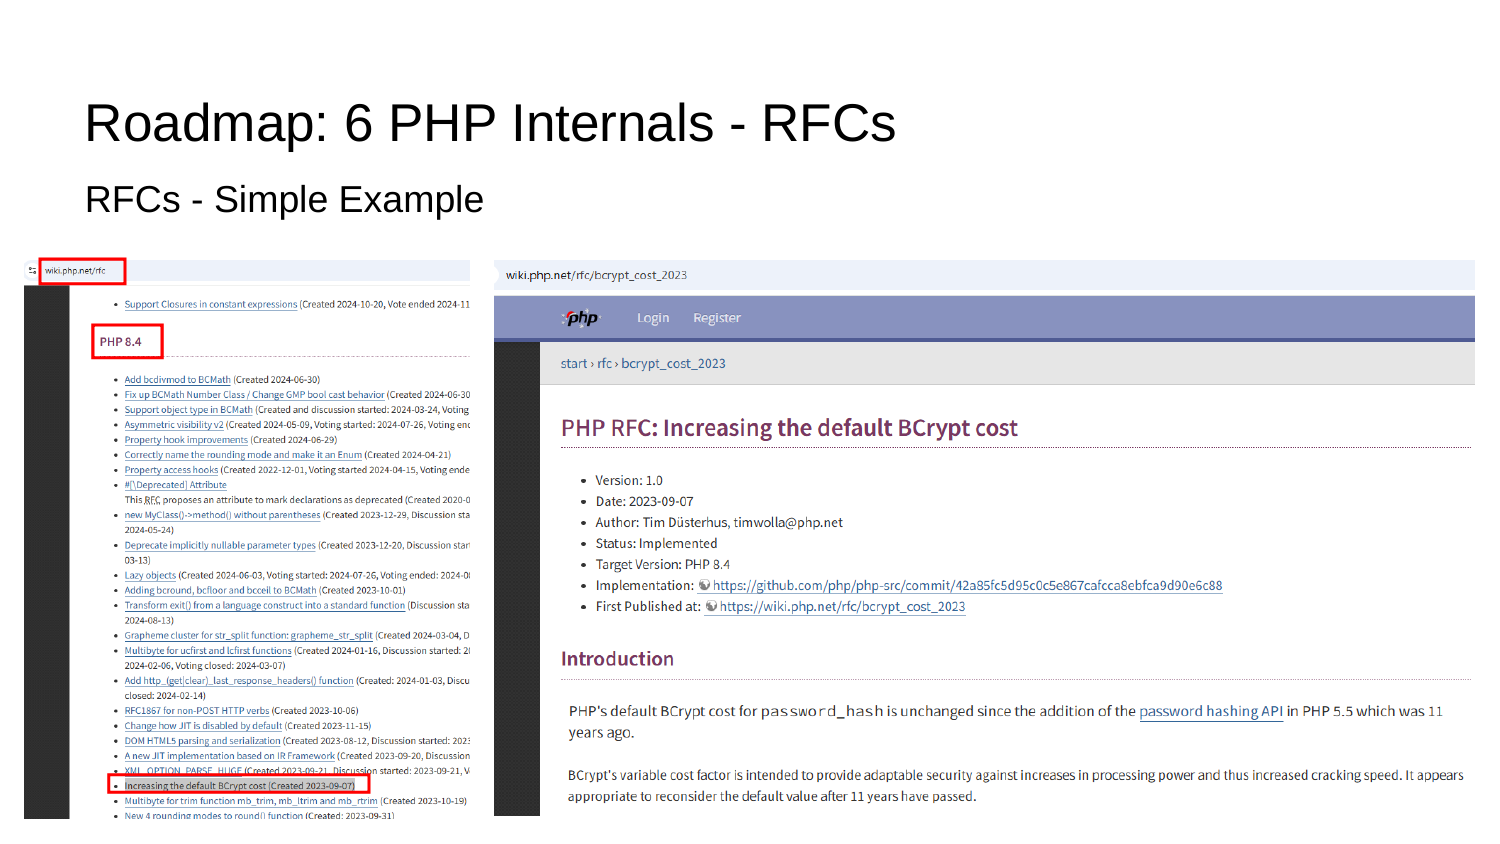

# Roadmap: 6 PHP Internals - RFCs
RFCs - Simple Example